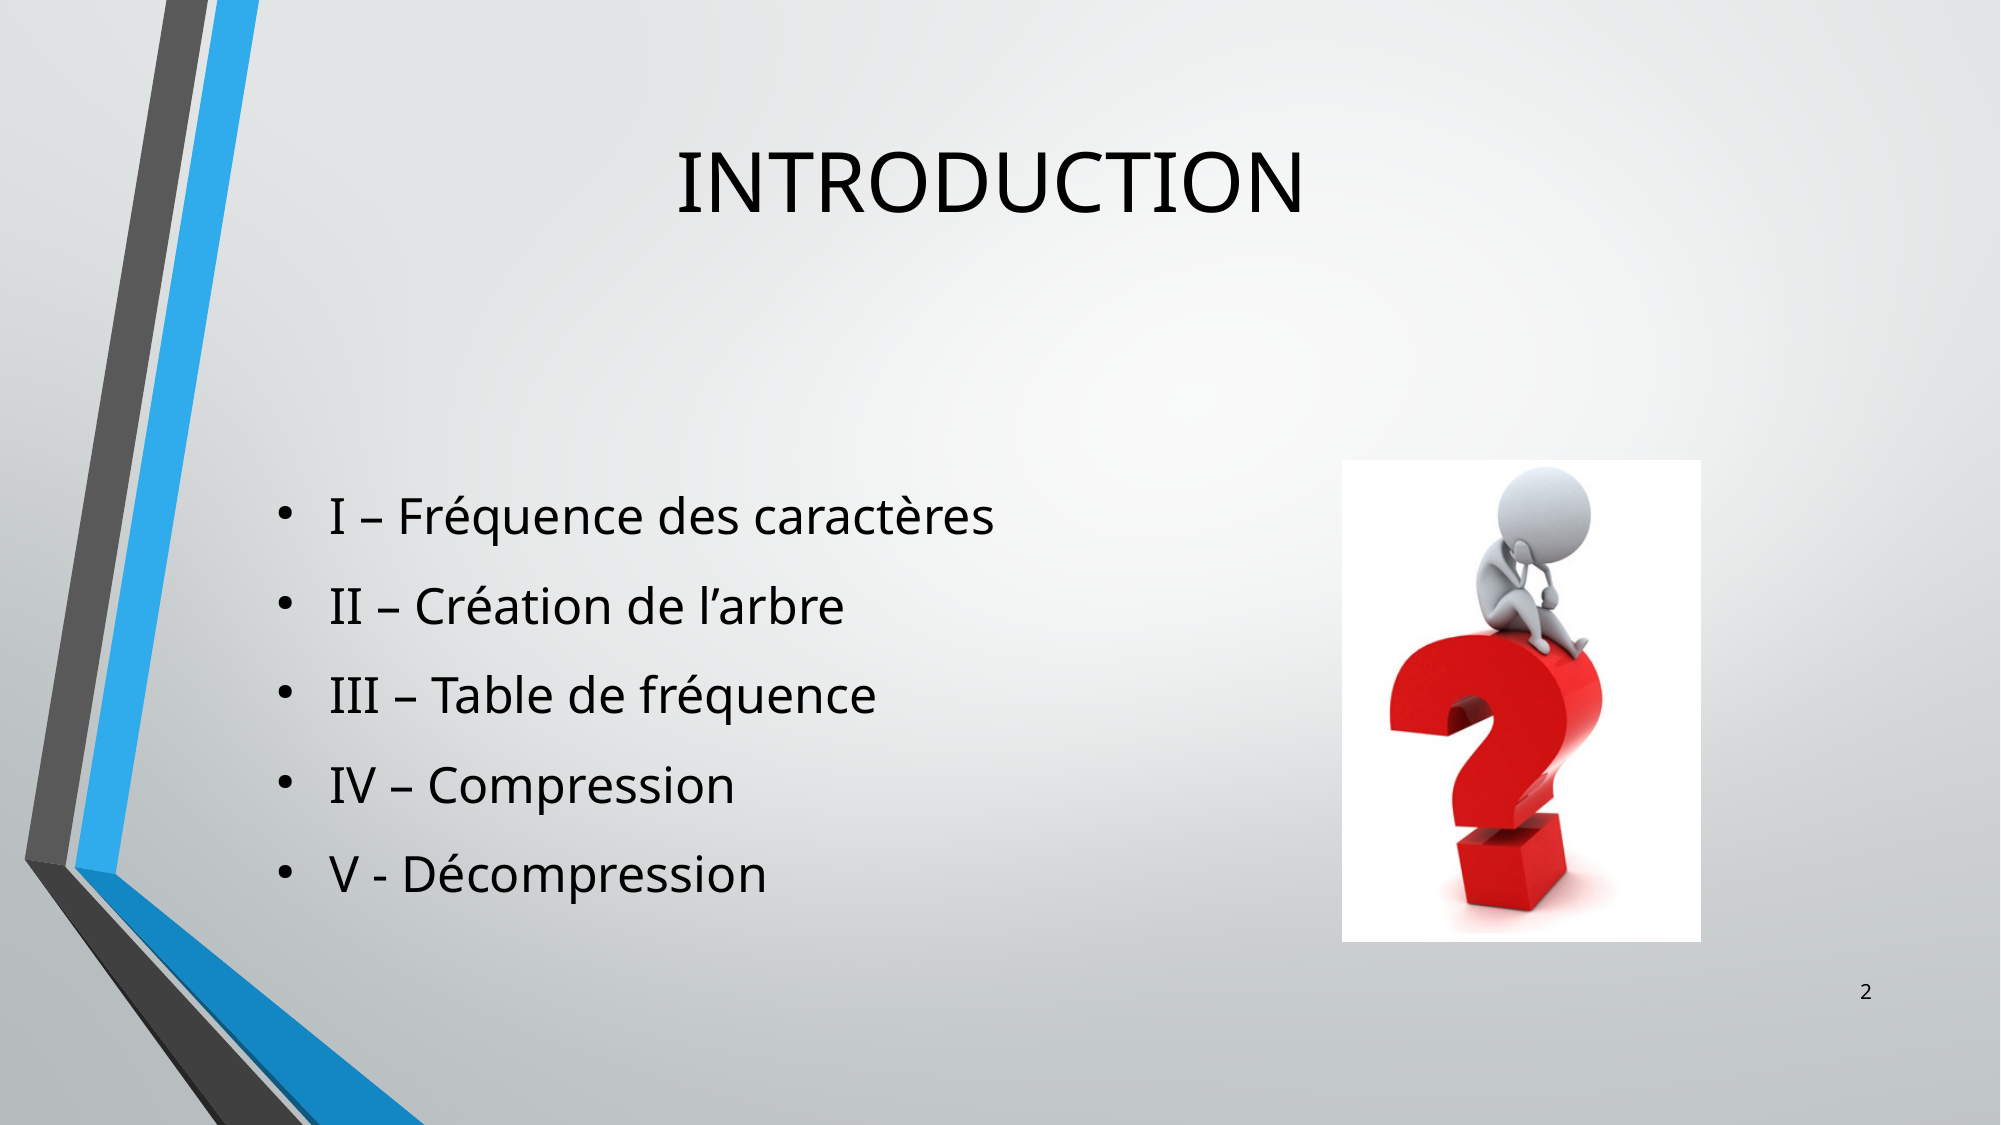

# INTRODUCTION
I – Fréquence des caractères
II – Création de l’arbre
III – Table de fréquence
IV – Compression
V - Décompression
2
LP LL - Algorithme de Huffman